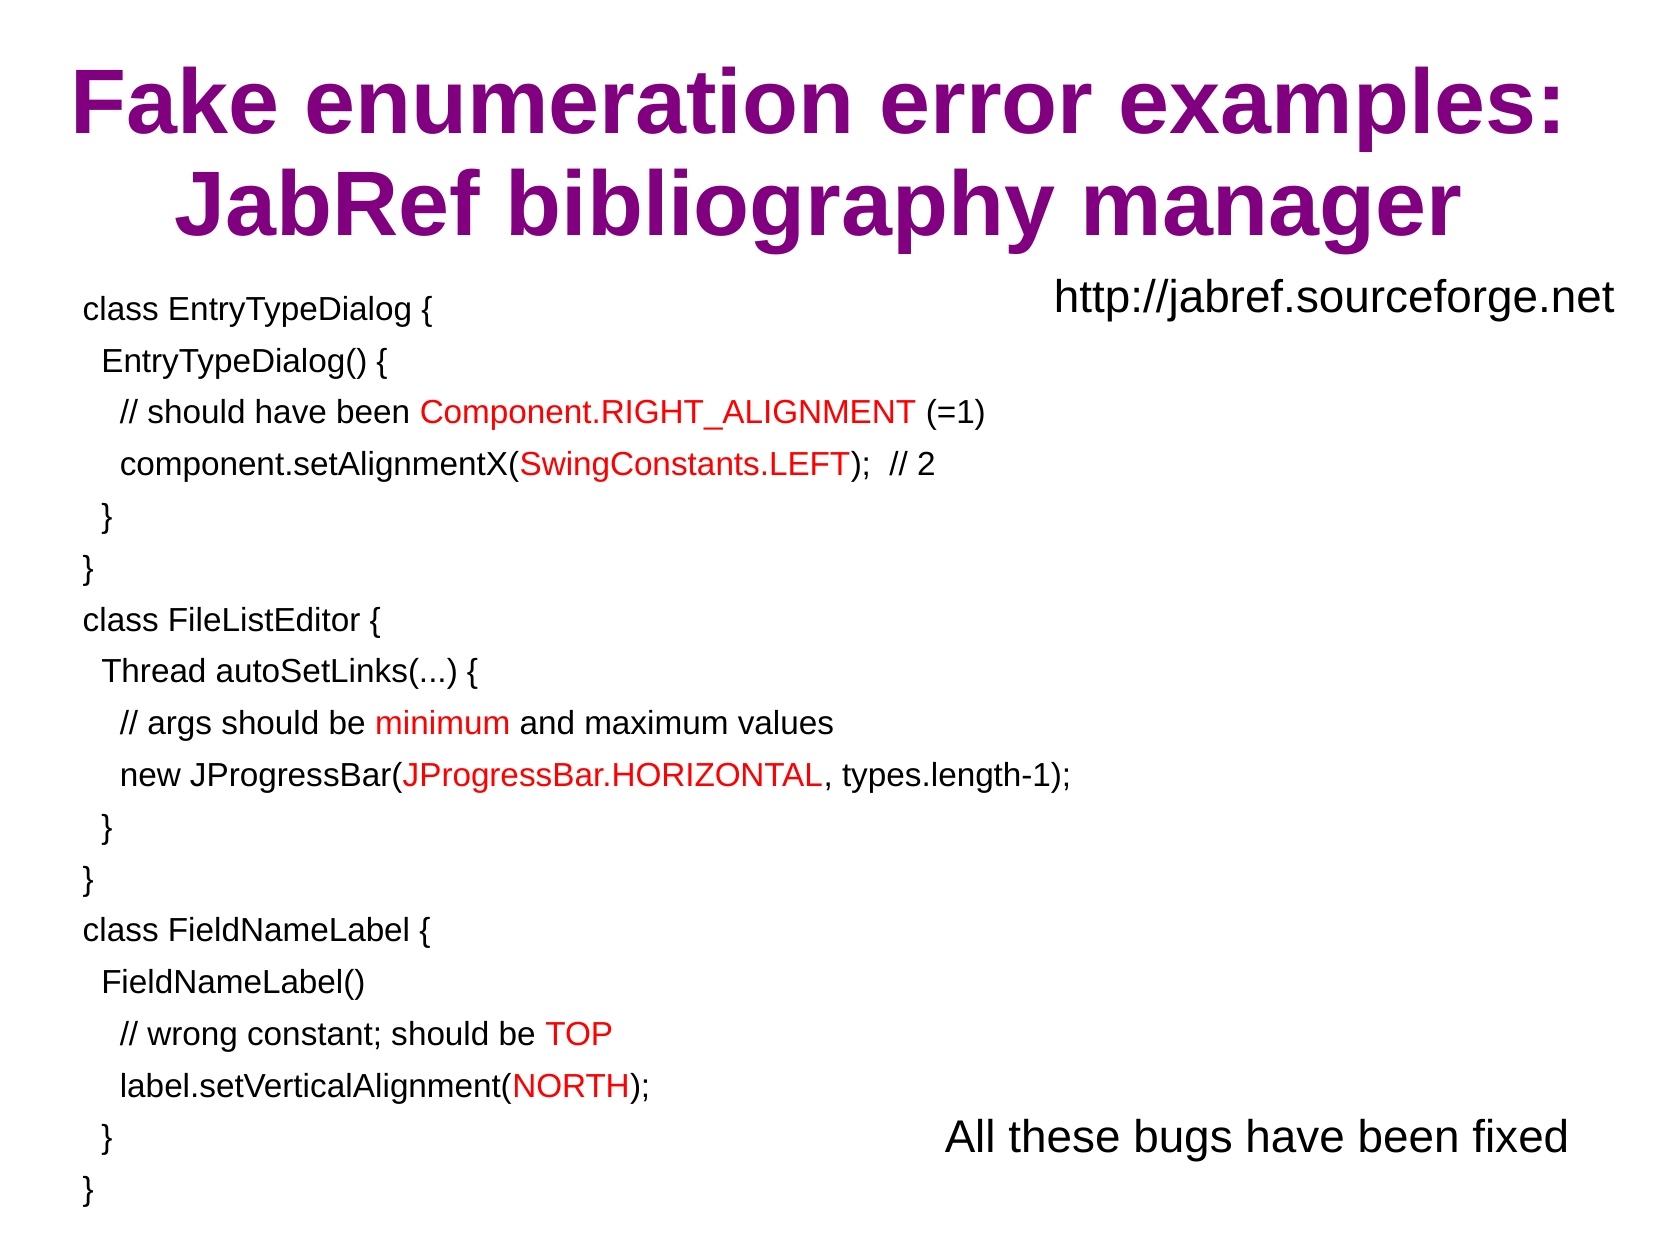

# Fake enumeration error examples: JabRef bibliography manager
http://jabref.sourceforge.net
class EntryTypeDialog {
 EntryTypeDialog() {
 // should have been Component.RIGHT_ALIGNMENT (=1)
 component.setAlignmentX(SwingConstants.LEFT); // 2
 }
}
class FileListEditor {
 Thread autoSetLinks(...) {
 // args should be minimum and maximum values
 new JProgressBar(JProgressBar.HORIZONTAL, types.length-1);
 }
}
class FieldNameLabel {
 FieldNameLabel()
 // wrong constant; should be TOP
 label.setVerticalAlignment(NORTH);
 }
}
All these bugs have been fixed